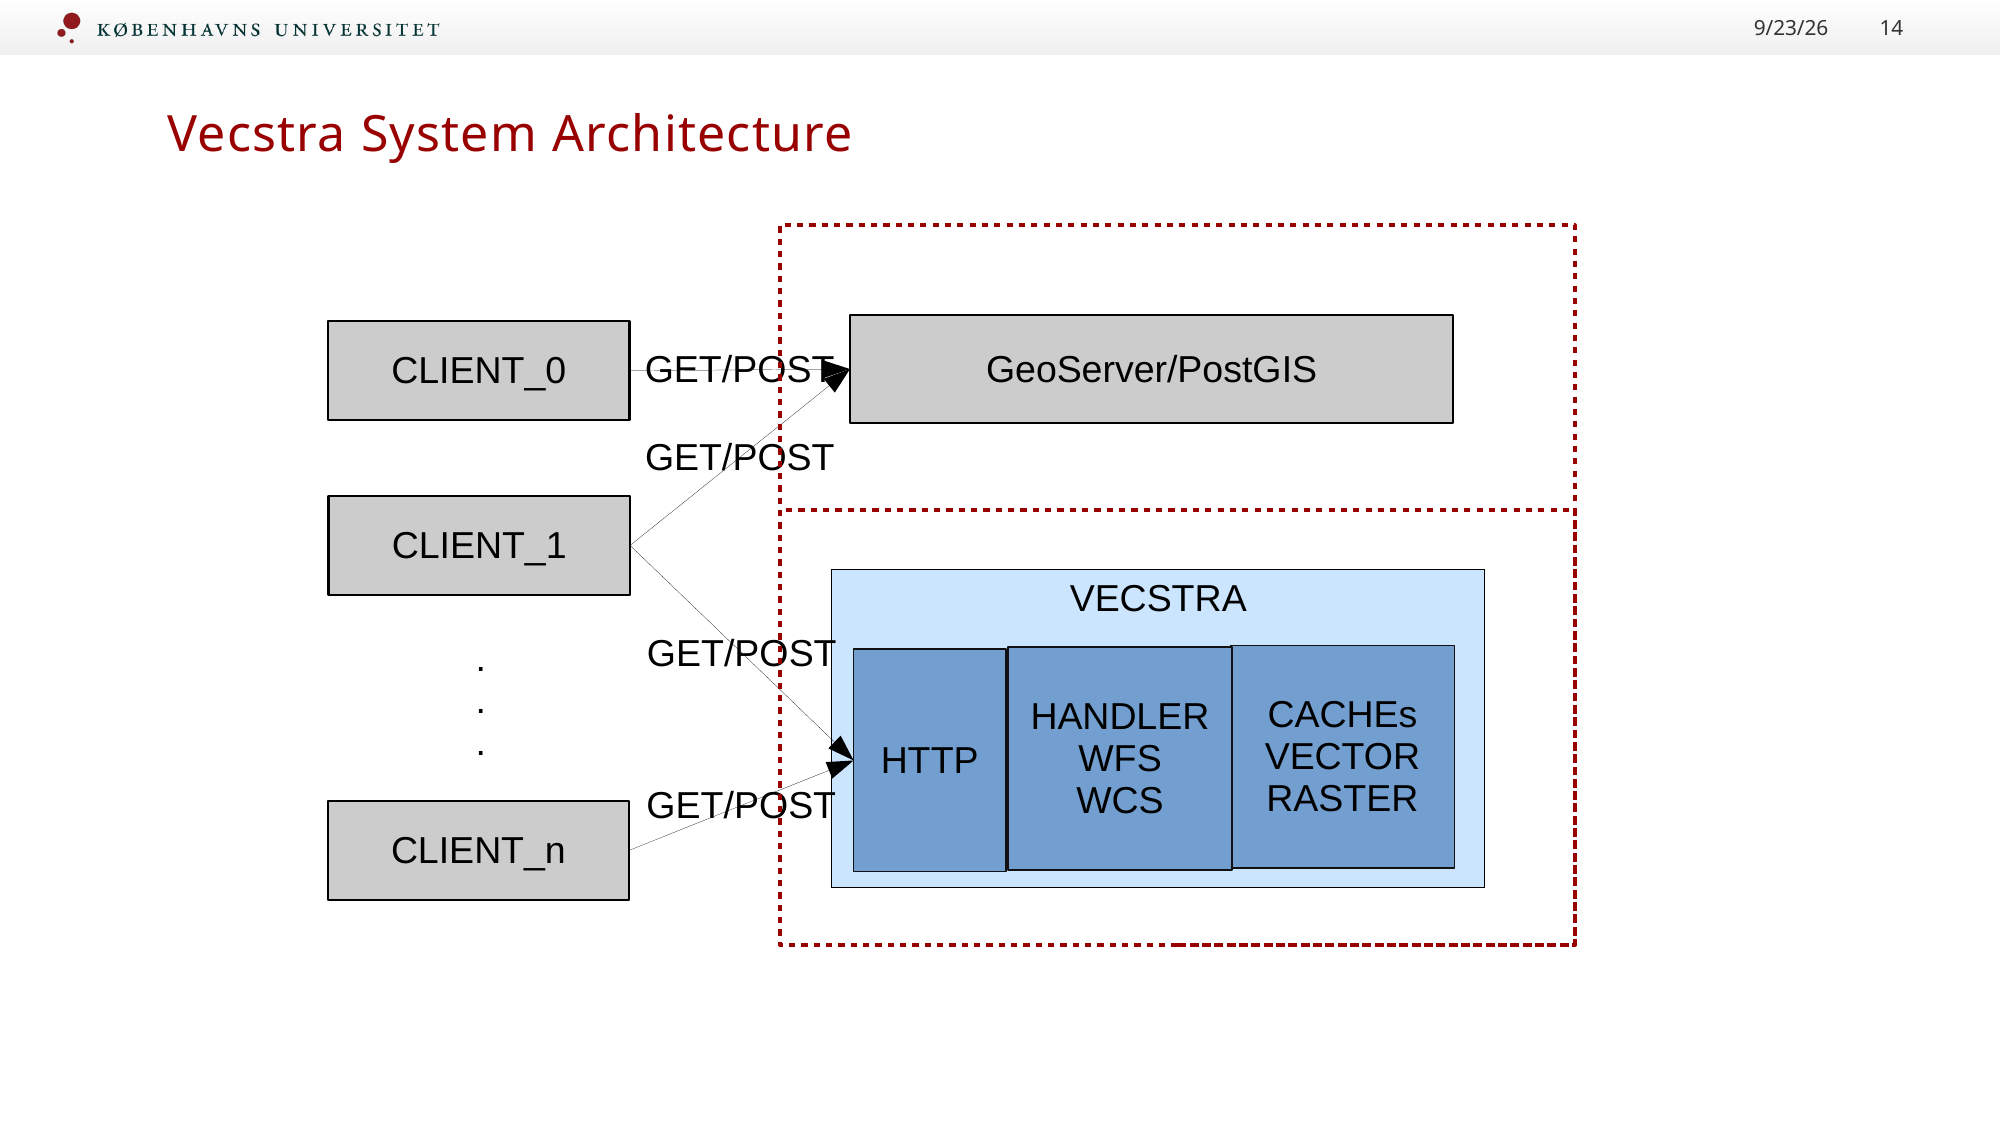

#
Vecstra System Architecture
GeoServer/PostGIS
CLIENT_0
CLIENT_1
VECSTRA
.
.
.
CACHEs
VECTOR
RASTER
HANDLER
WFS
WCS
HTTP
CLIENT_n